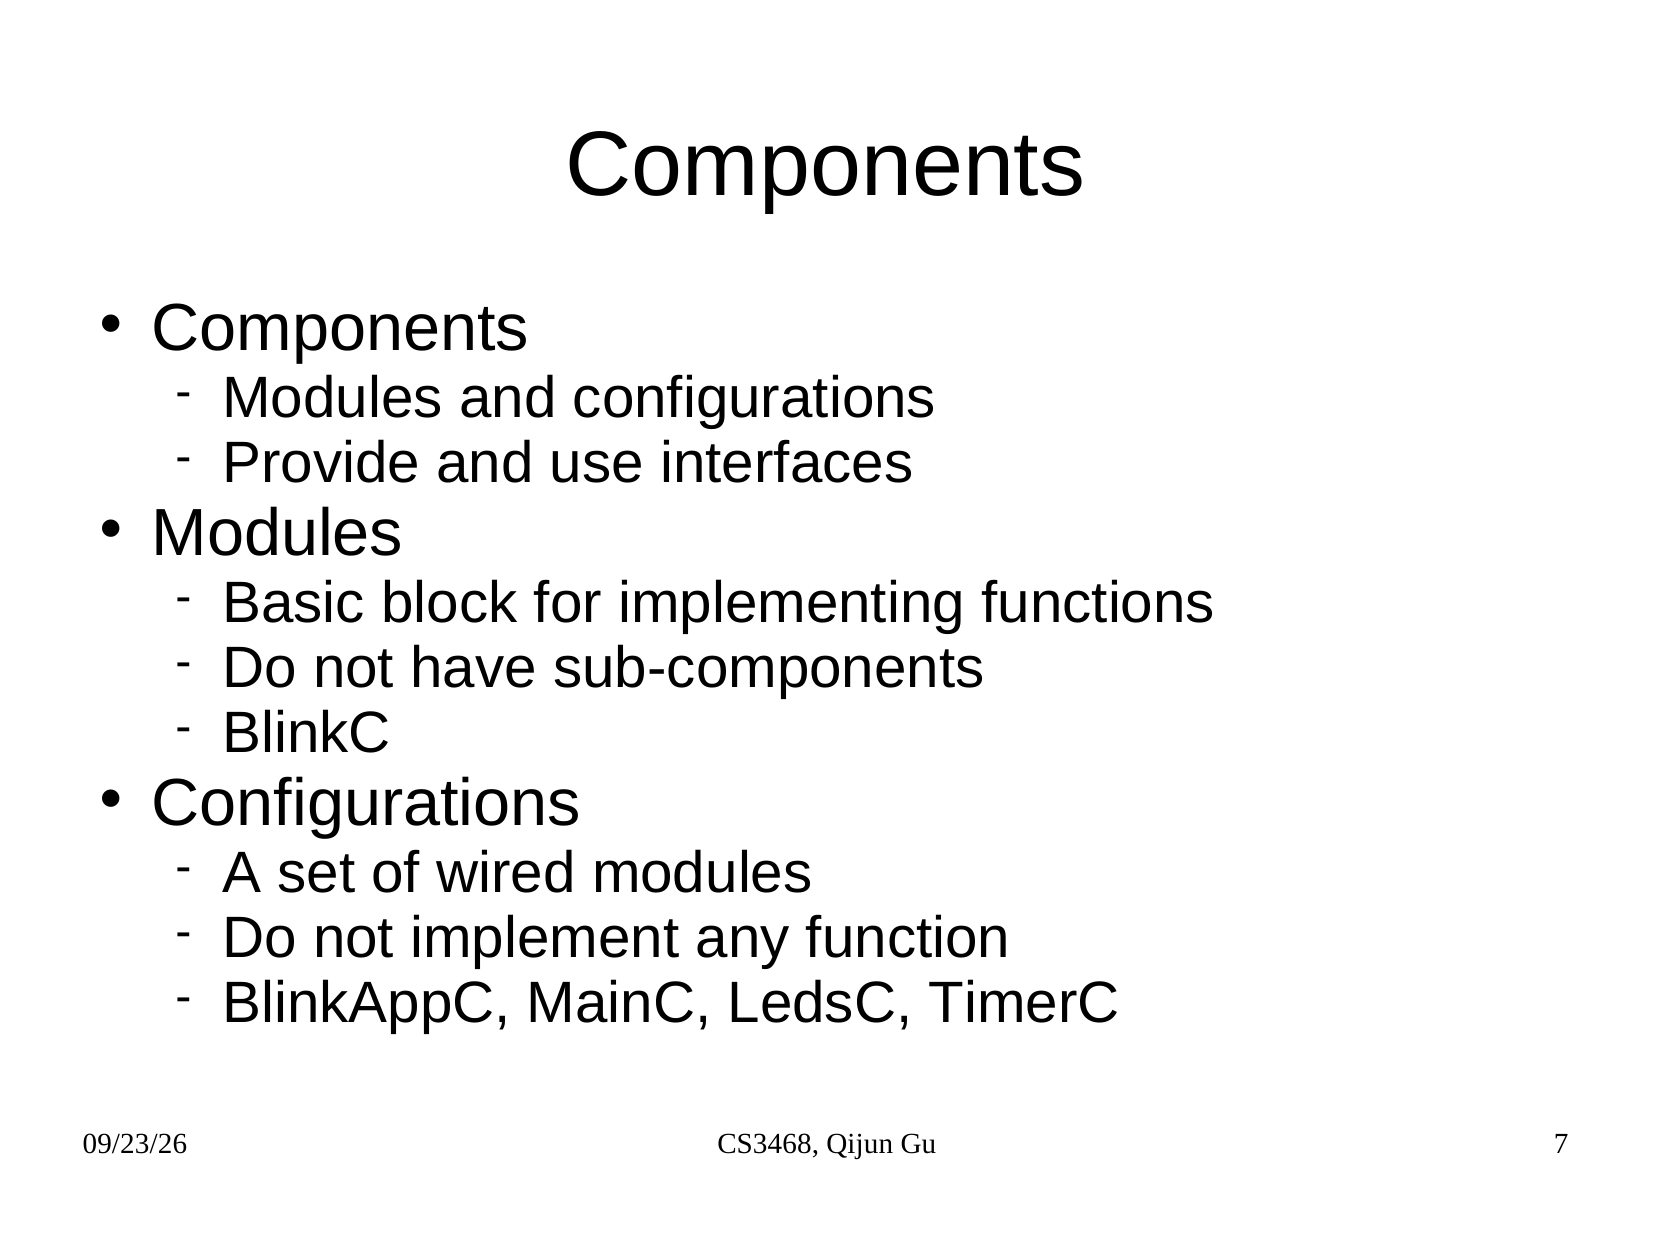

# Components
Components
Modules and configurations
Provide and use interfaces
Modules
Basic block for implementing functions
Do not have sub-components
BlinkC
Configurations
A set of wired modules
Do not implement any function
BlinkAppC, MainC, LedsC, TimerC
CS3468, Qijun Gu
7